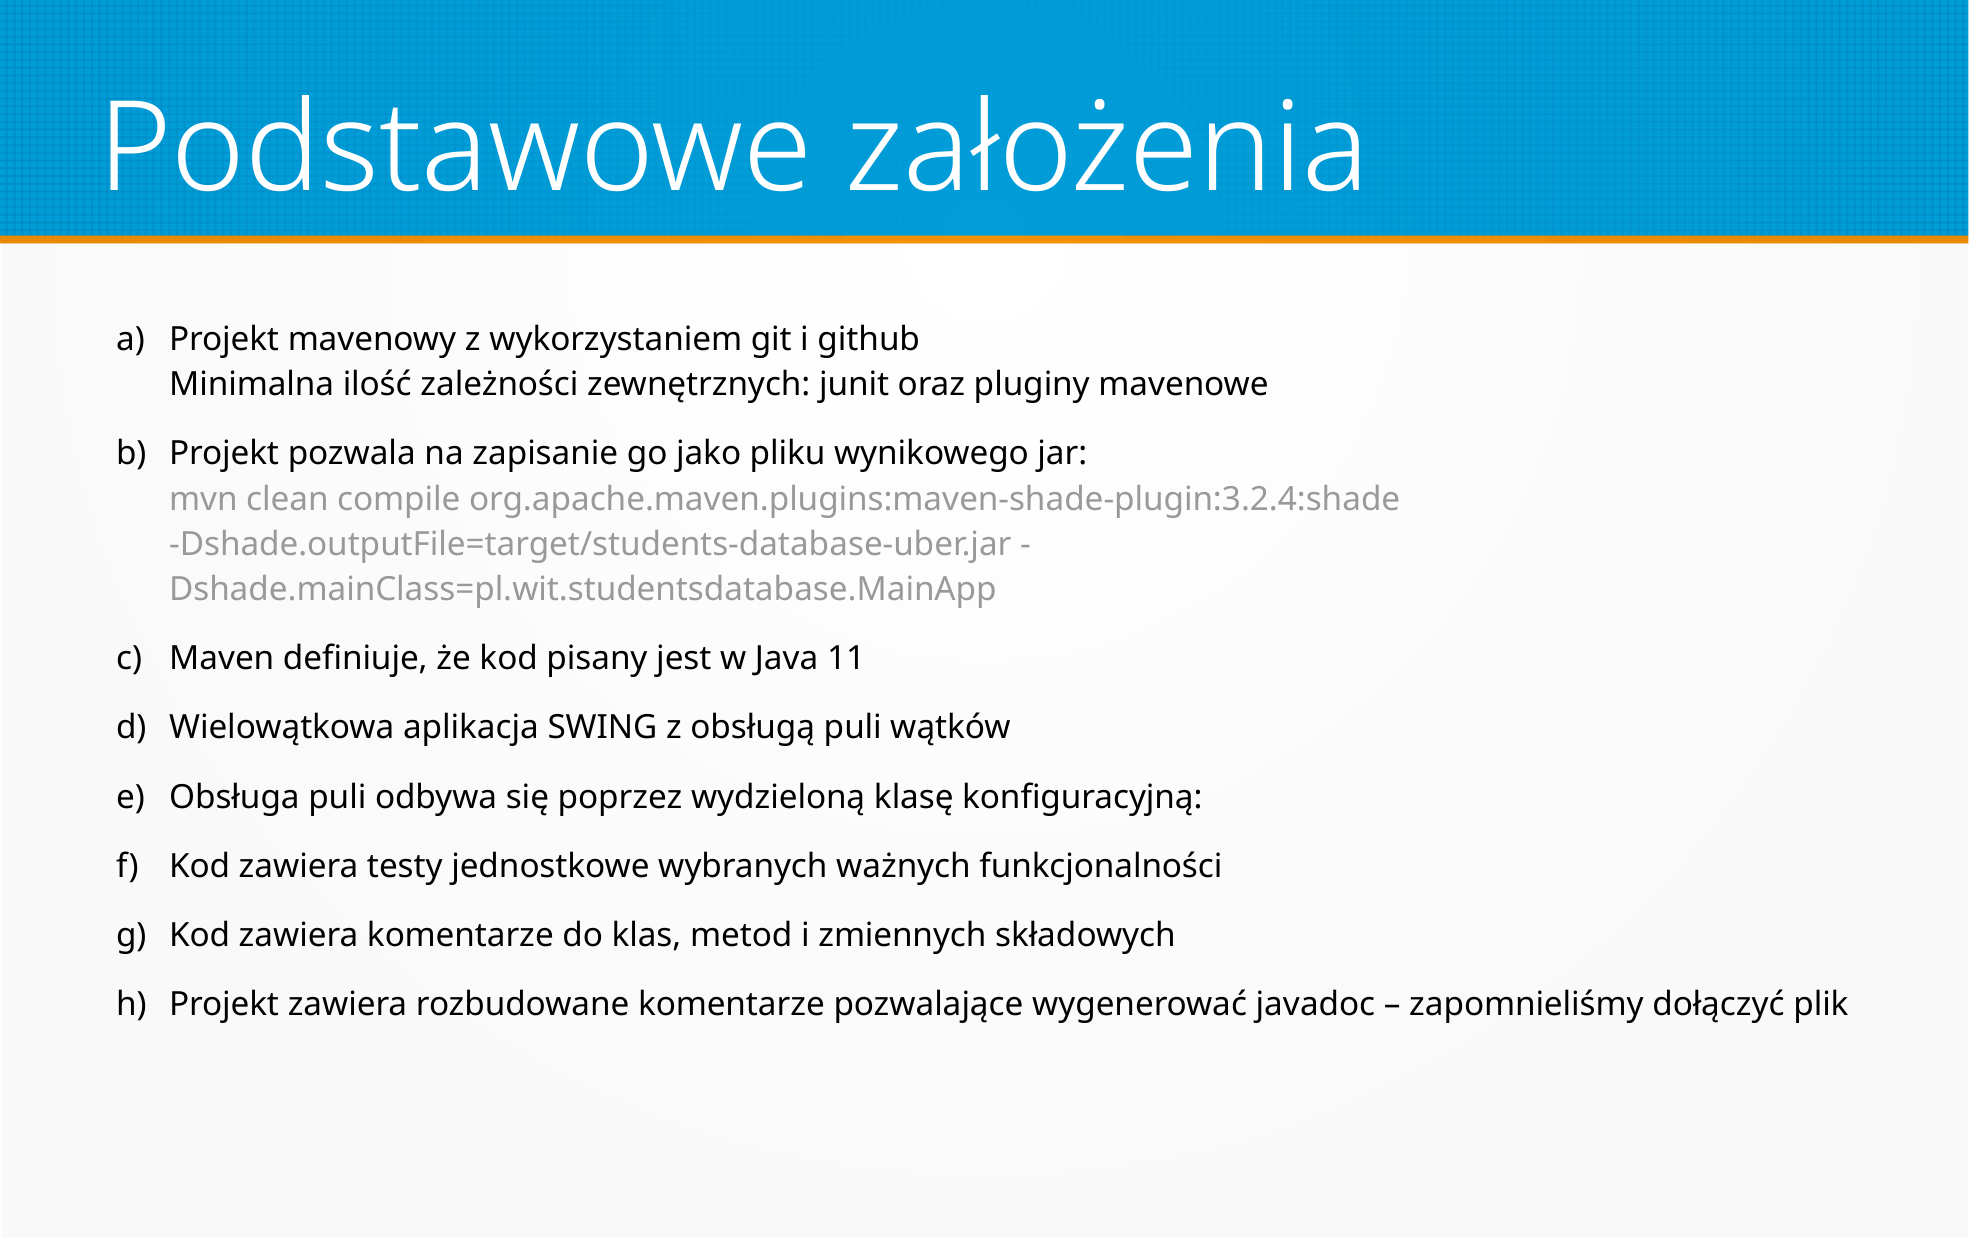

# Podstawowe założenia
Projekt mavenowy z wykorzystaniem git i github
Minimalna ilość zależności zewnętrznych: junit oraz pluginy mavenowe
Projekt pozwala na zapisanie go jako pliku wynikowego jar:
mvn clean compile org.apache.maven.plugins:maven-shade-plugin:3.2.4:shade -Dshade.outputFile=target/students-database-uber.jar -Dshade.mainClass=pl.wit.studentsdatabase.MainApp
Maven definiuje, że kod pisany jest w Java 11
Wielowątkowa aplikacja SWING z obsługą puli wątków
Obsługa puli odbywa się poprzez wydzieloną klasę konfiguracyjną:
Kod zawiera testy jednostkowe wybranych ważnych funkcjonalności
Kod zawiera komentarze do klas, metod i zmiennych składowych
Projekt zawiera rozbudowane komentarze pozwalające wygenerować javadoc – zapomnieliśmy dołączyć plik